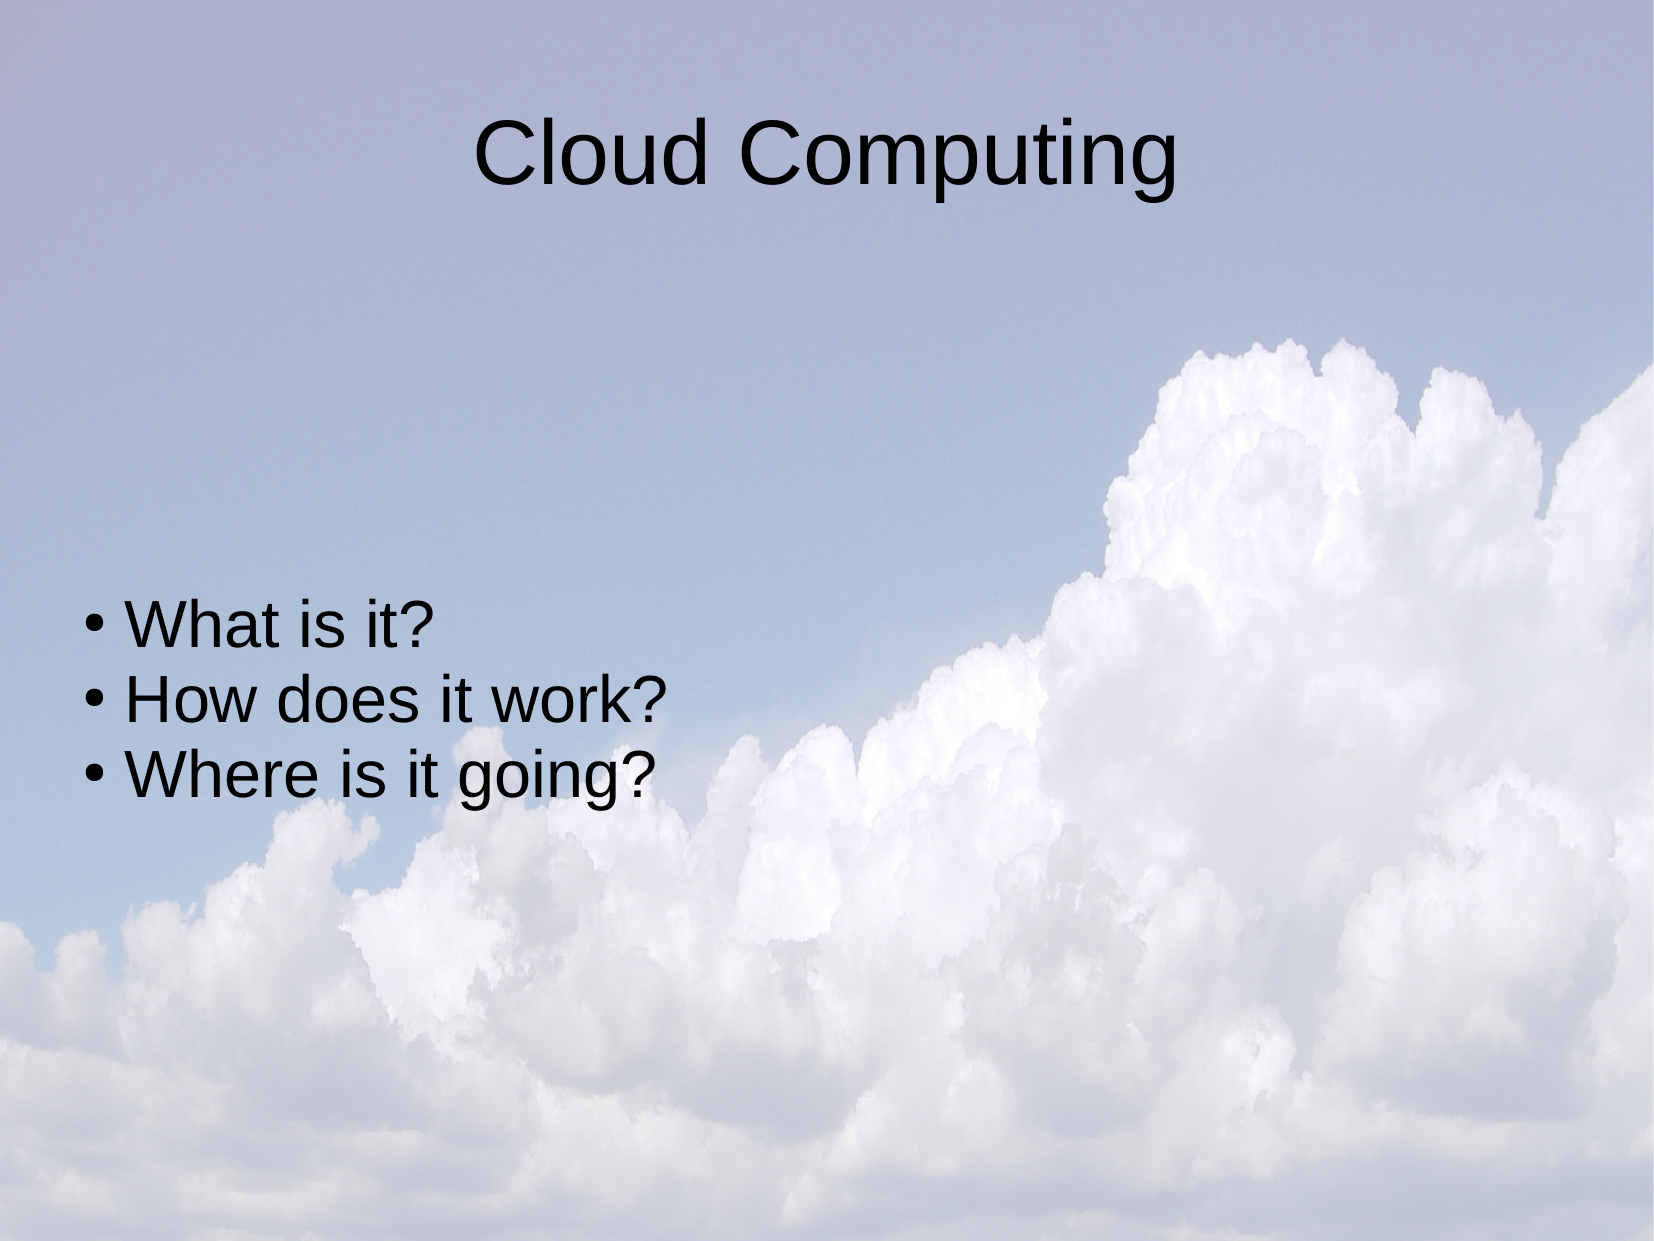

# Cloud Computing
 What is it?
 How does it work?
 Where is it going?